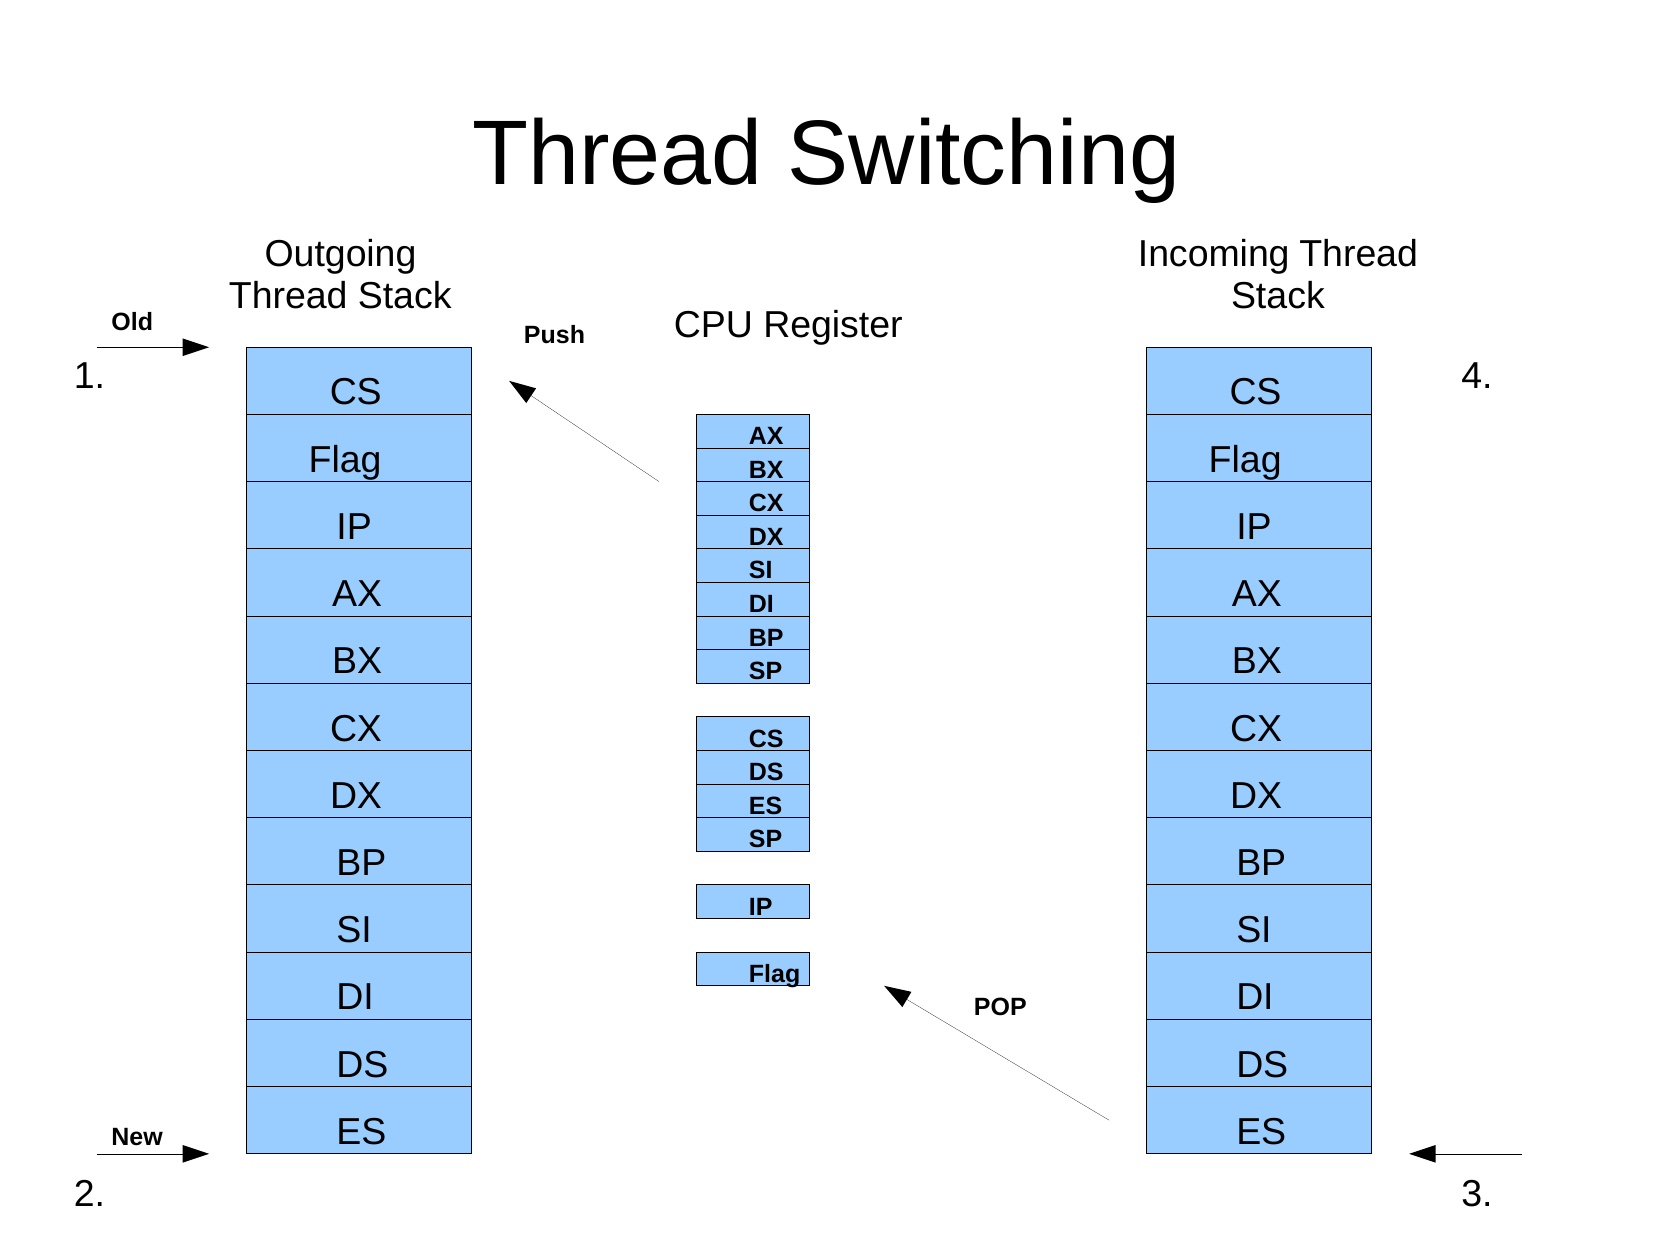

# Thread Switching
Outgoing Thread Stack
Incoming Thread
Stack
CPU Register
Old
Push
1.
4.
CS
CS
AX
Flag
Flag
BX
CX
IP
IP
DX
SI
AX
AX
DI
BP
BX
BX
SP
CX
CX
CS
DS
DX
DX
ES
SP
BP
BP
IP
SI
SI
Flag
DI
DI
POP
DS
DS
ES
ES
New
2.
3.